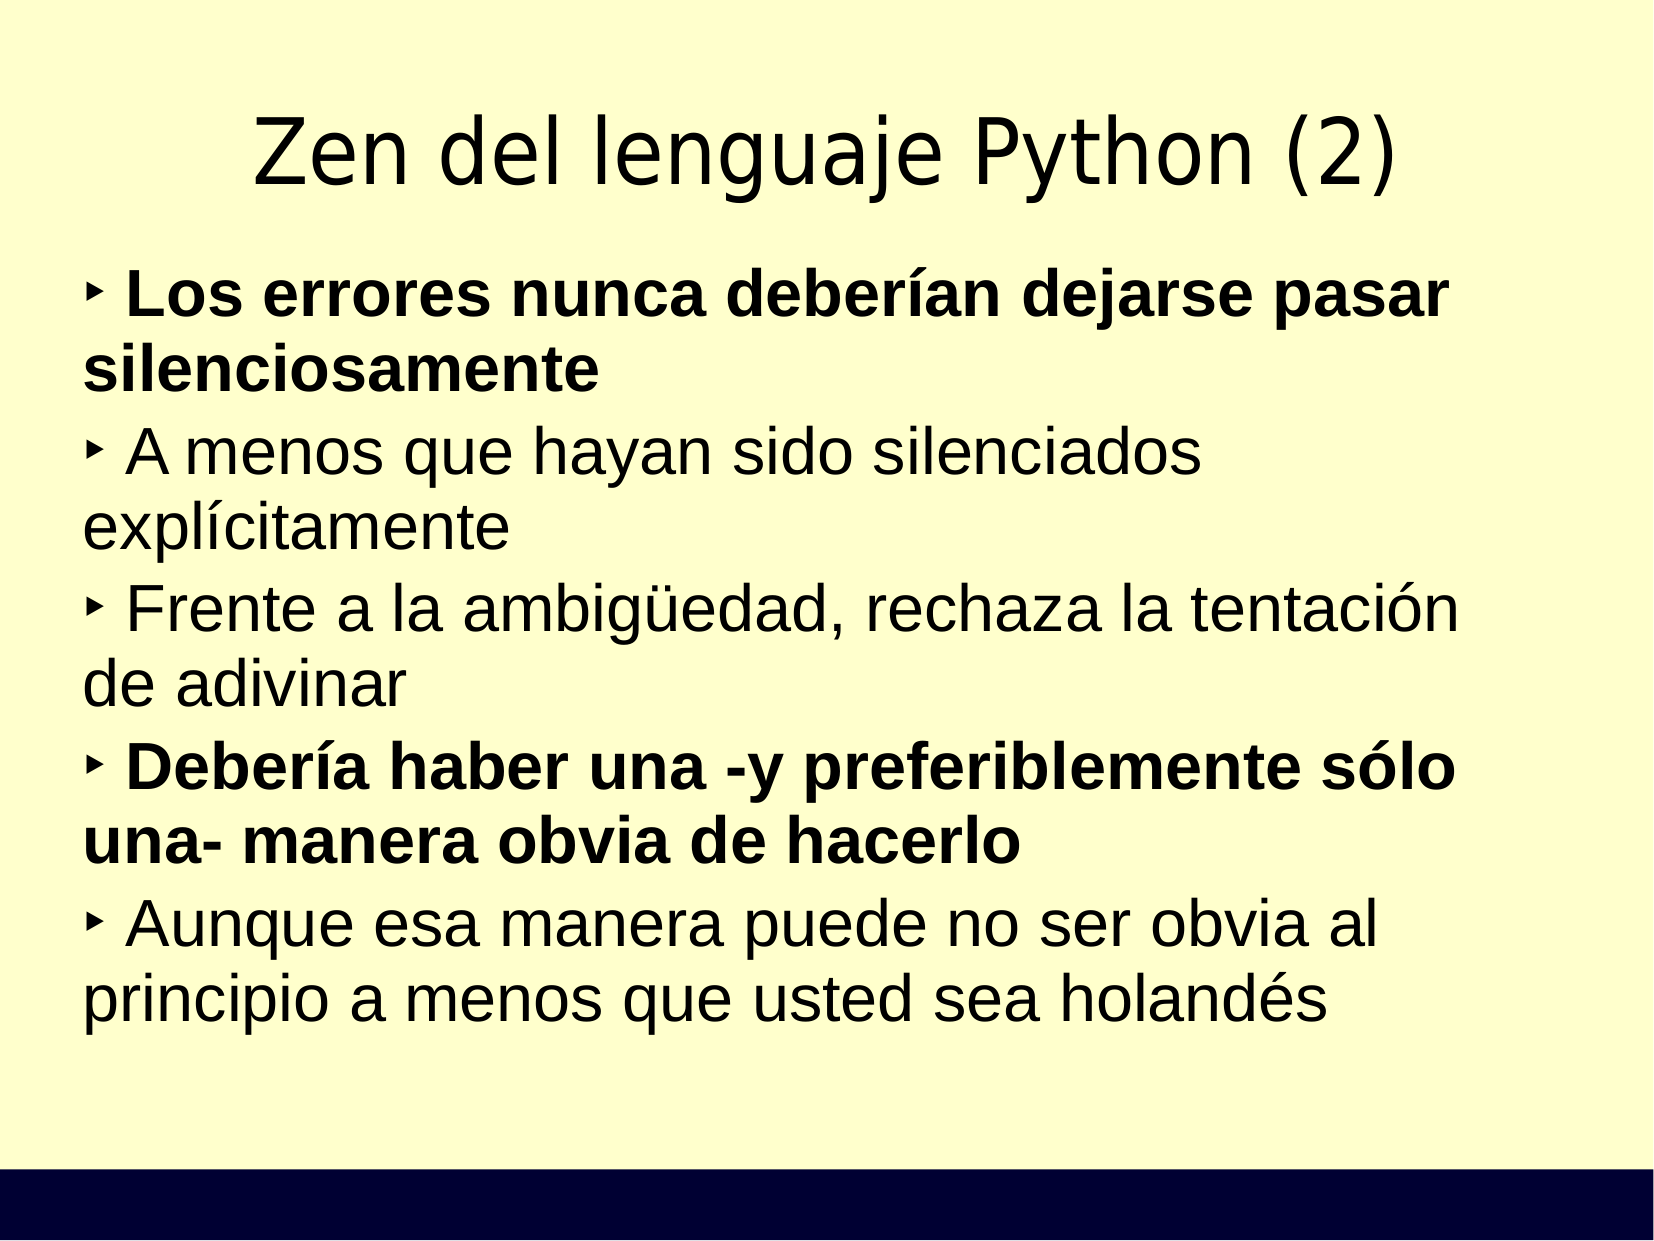

# Zen del lenguaje Python (2)
‣ Los errores nunca deberían dejarse pasar silenciosamente
‣ A menos que hayan sido silenciados explícitamente
‣ Frente a la ambigüedad, rechaza la tentación de adivinar
‣ Debería haber una -y preferiblemente sólo una- manera obvia de hacerlo
‣ Aunque esa manera puede no ser obvia al principio a menos que usted sea holandés